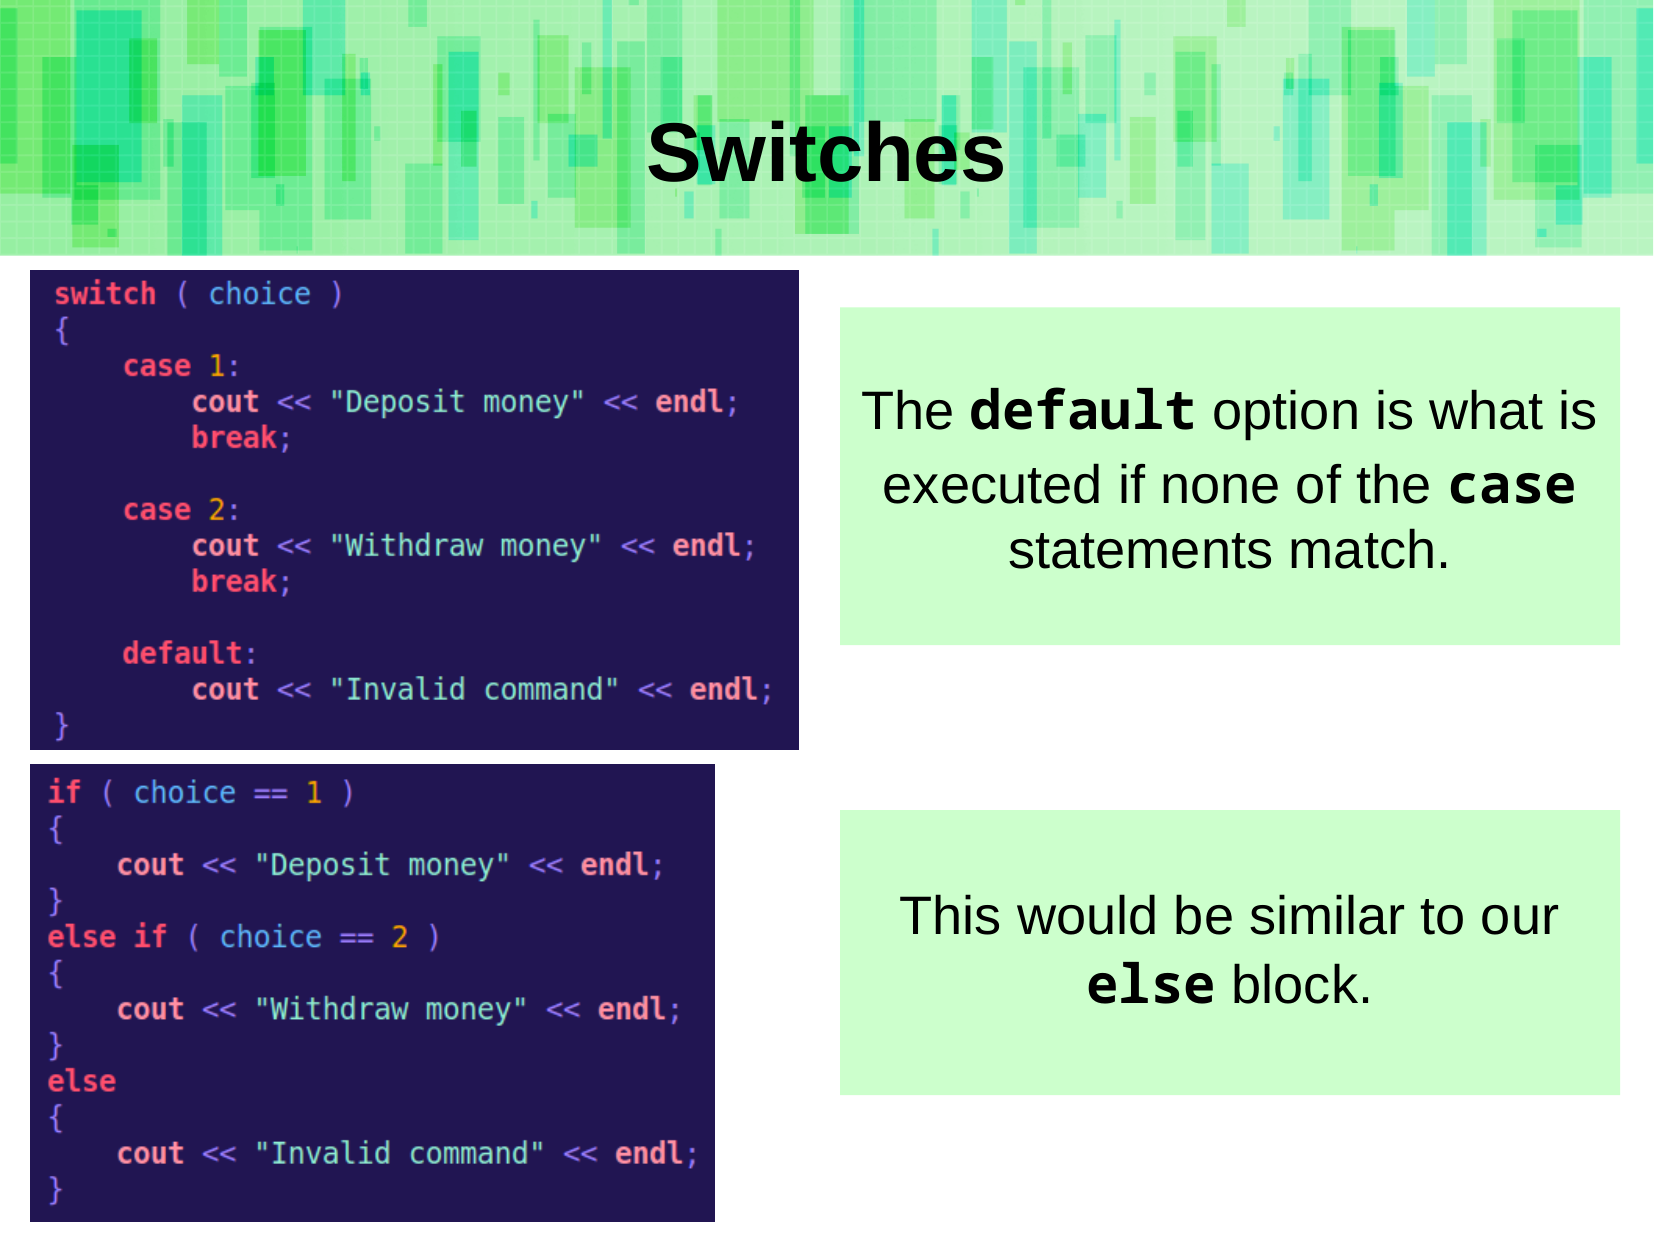

# Switches
The default option is what is executed if none of the case statements match.
This would be similar to our else block.